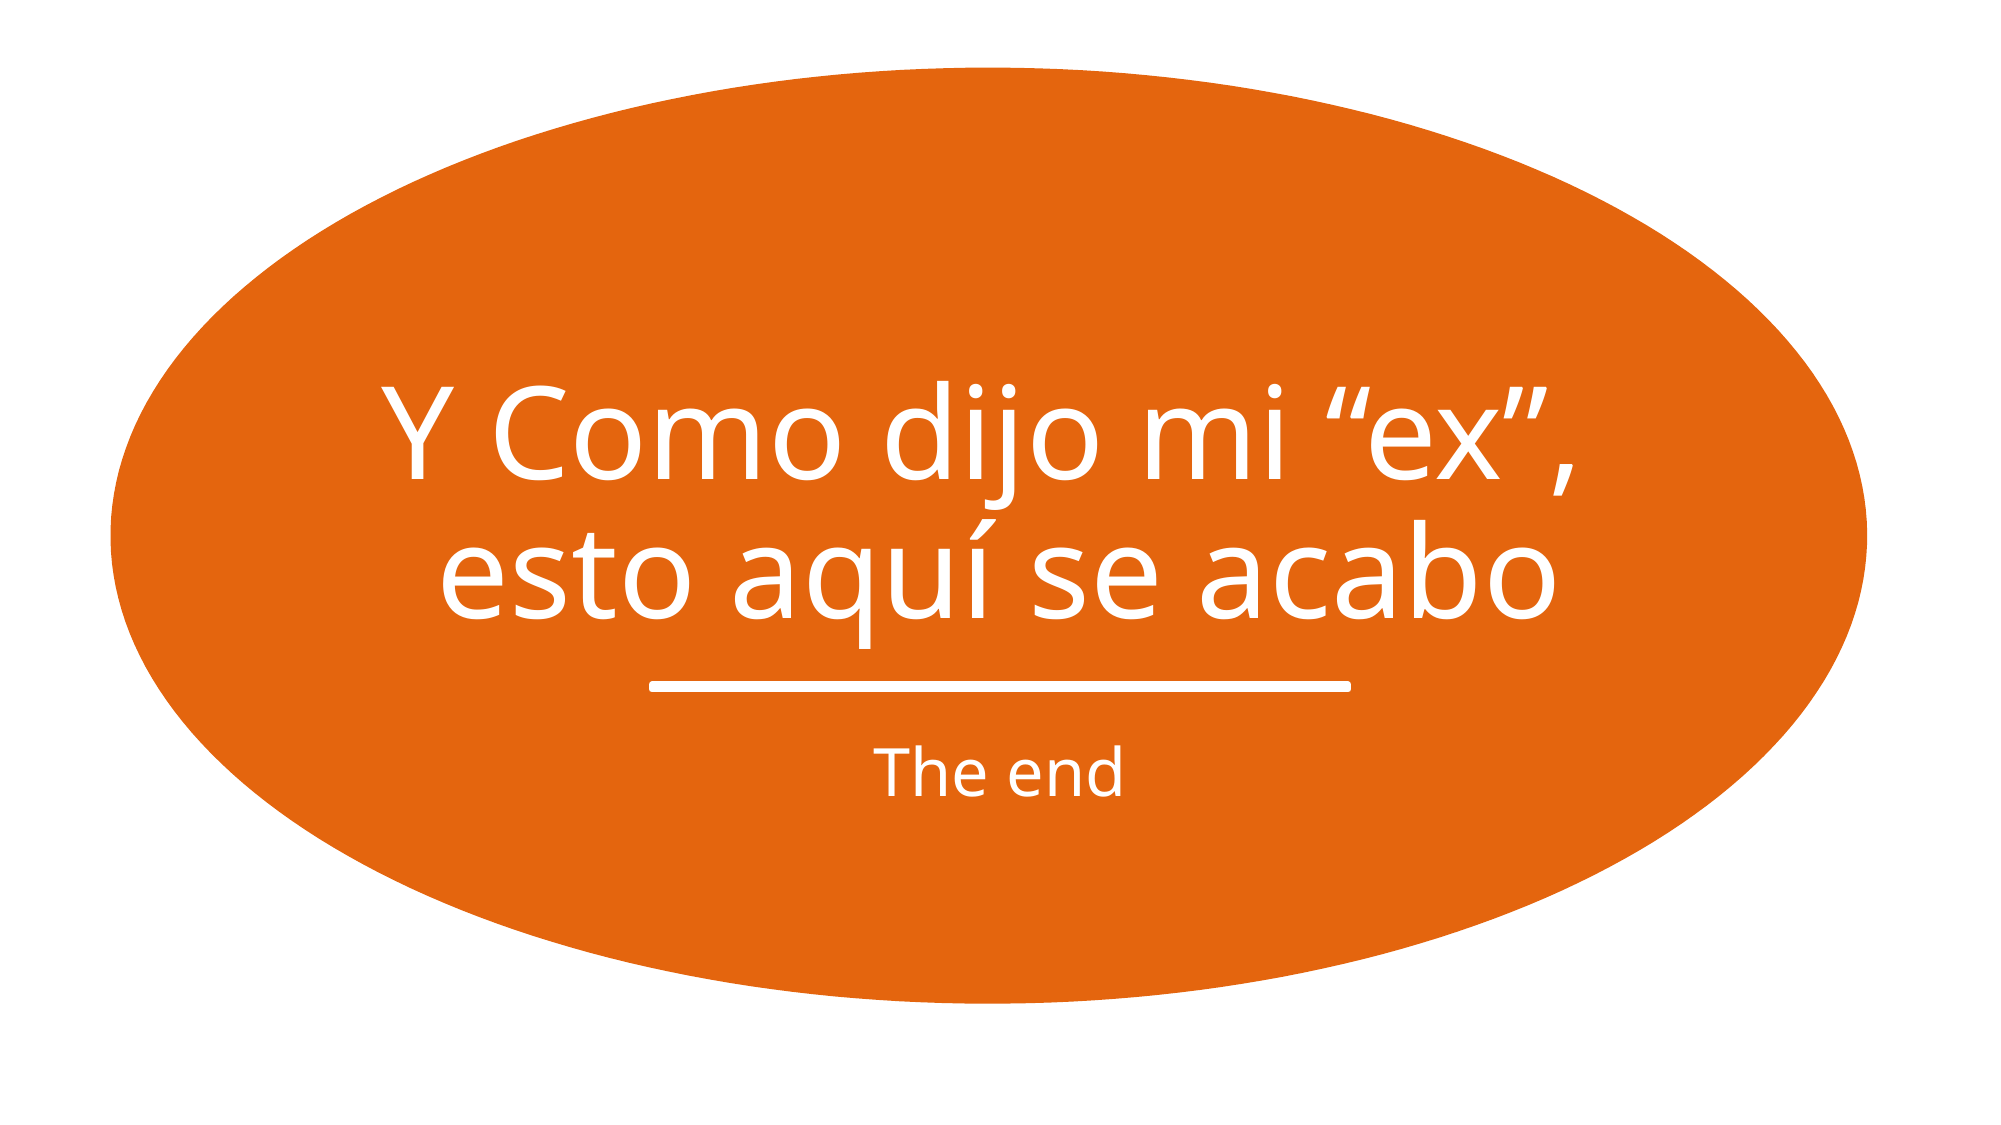

# Y Como dijo mi “ex”, esto aquí se acabo
The end